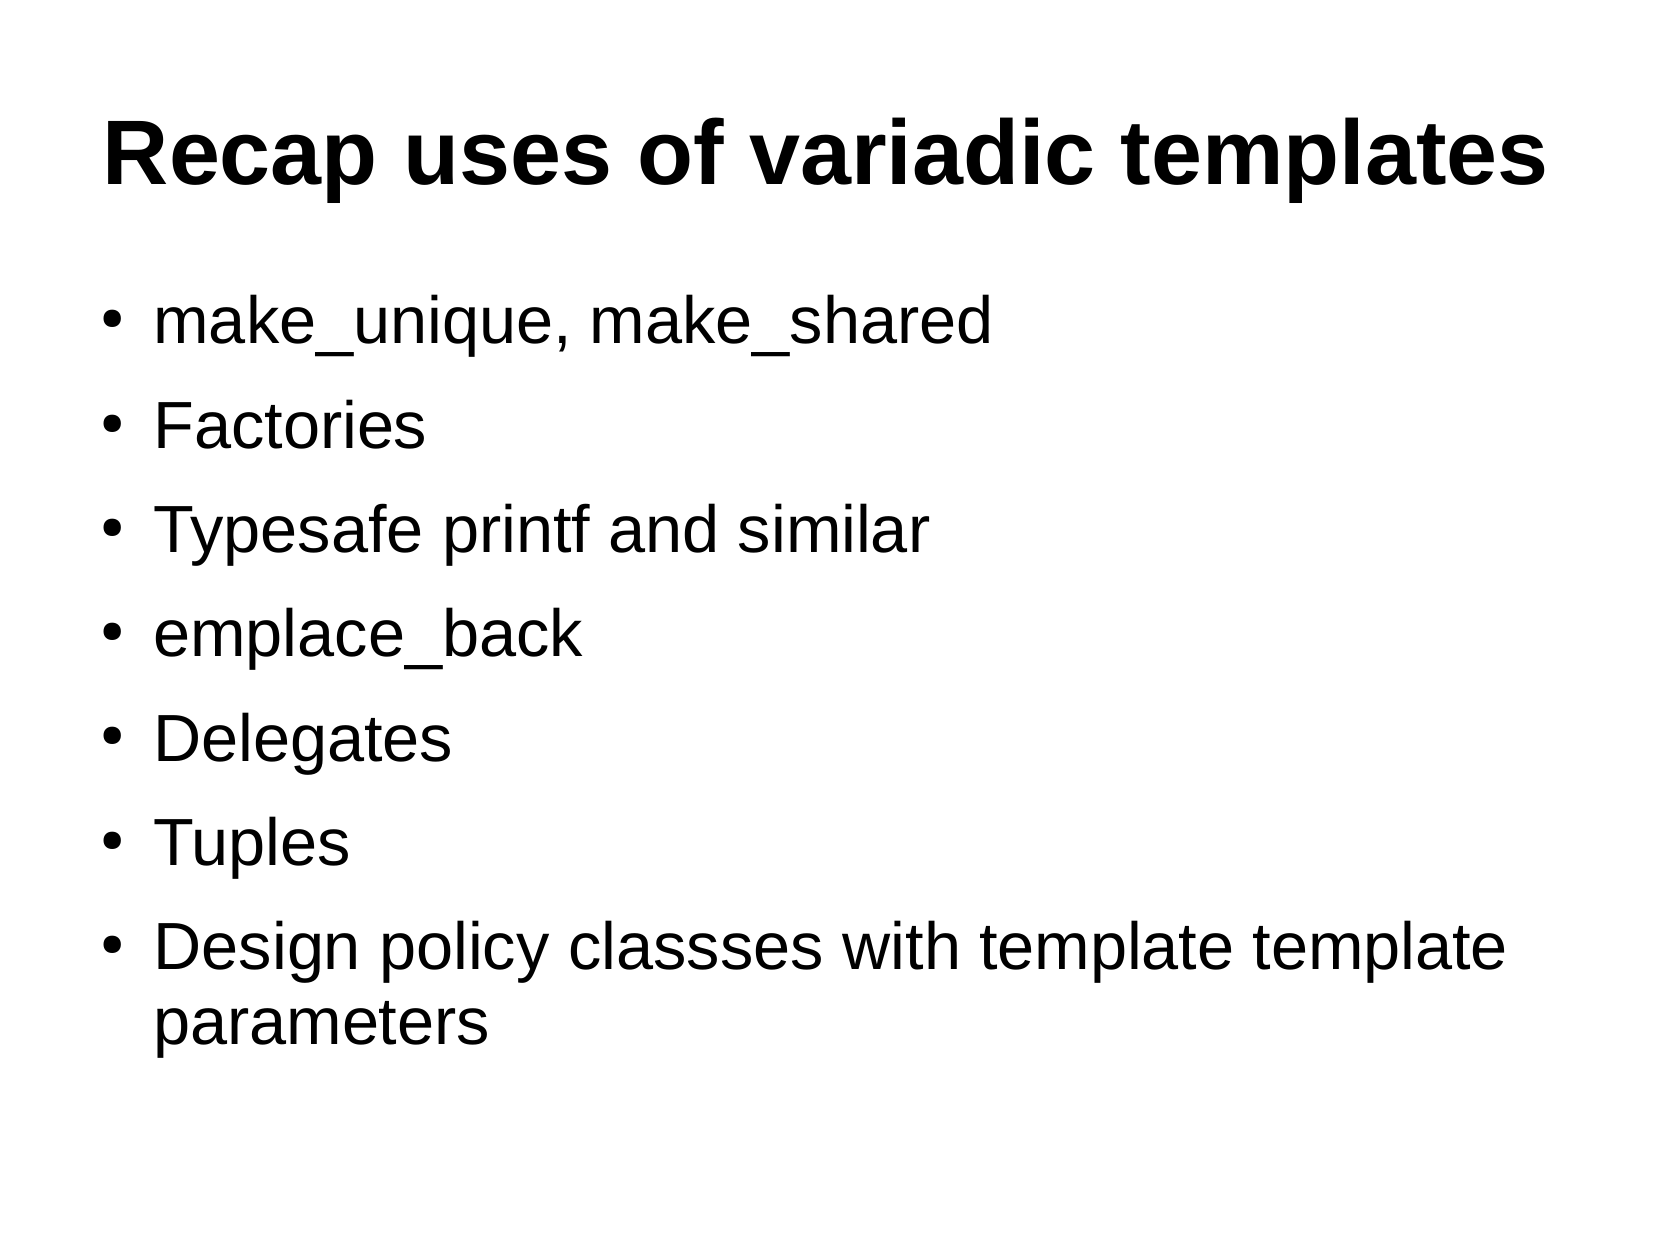

# Recap uses of variadic templates
make_unique, make_shared
Factories
Typesafe printf and similar
emplace_back
Delegates
Tuples
Design policy classses with template template parameters